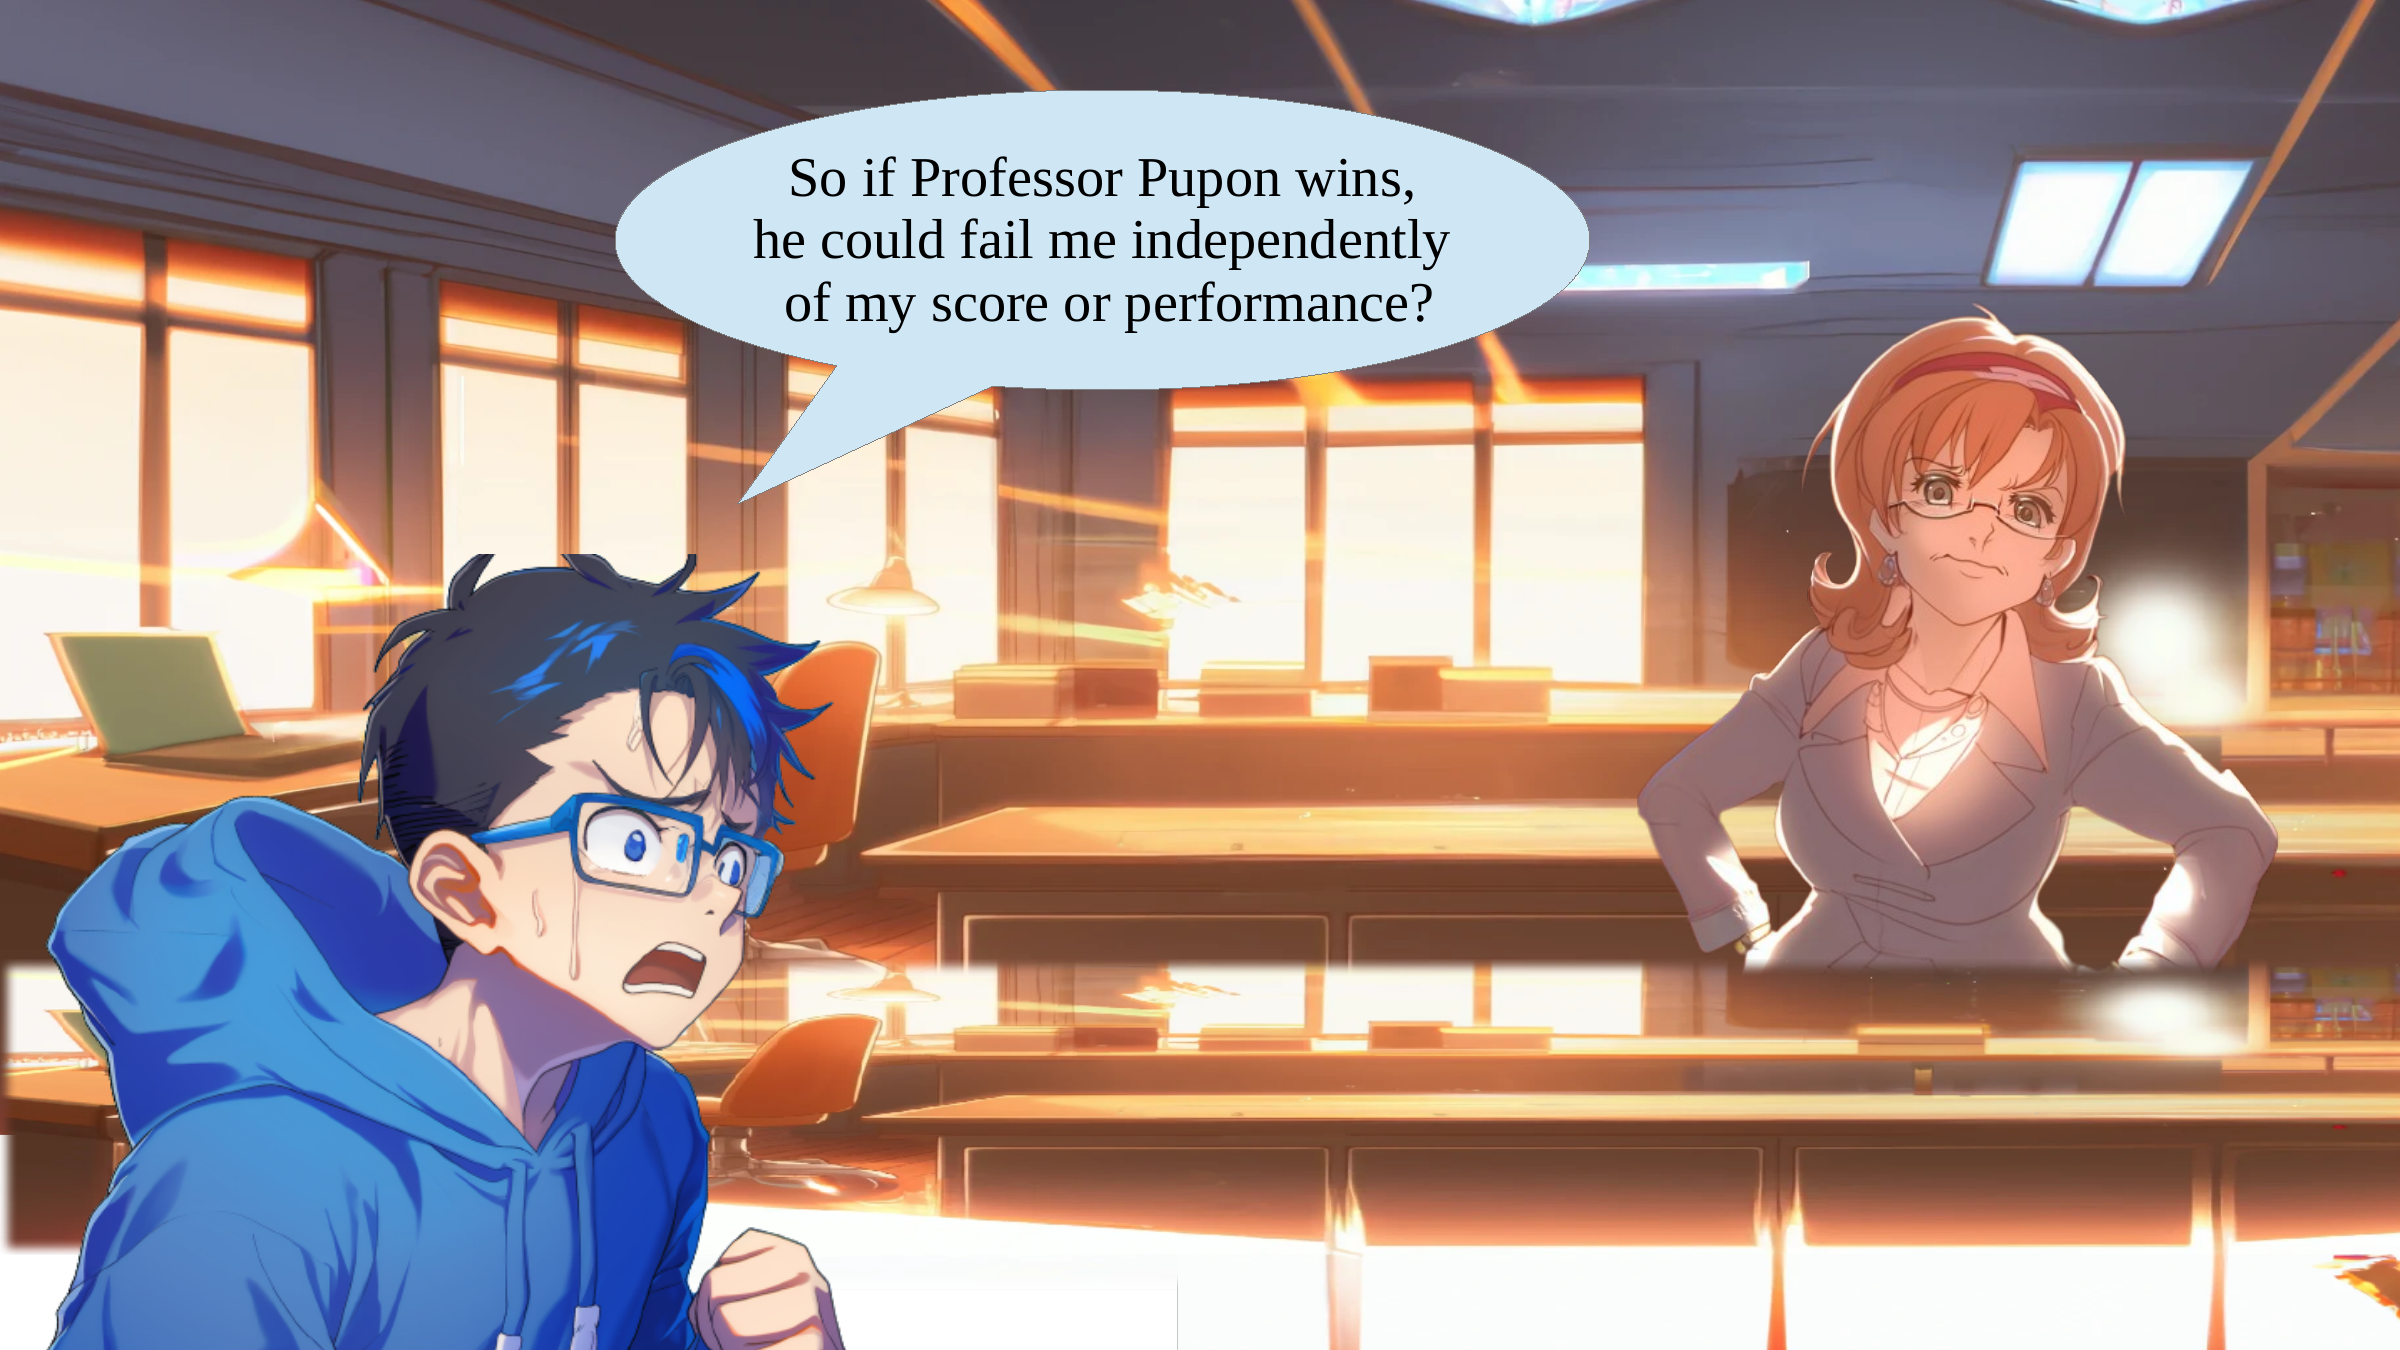

So if Professor Pupon wins,
he could fail me independently
 of my score or performance?